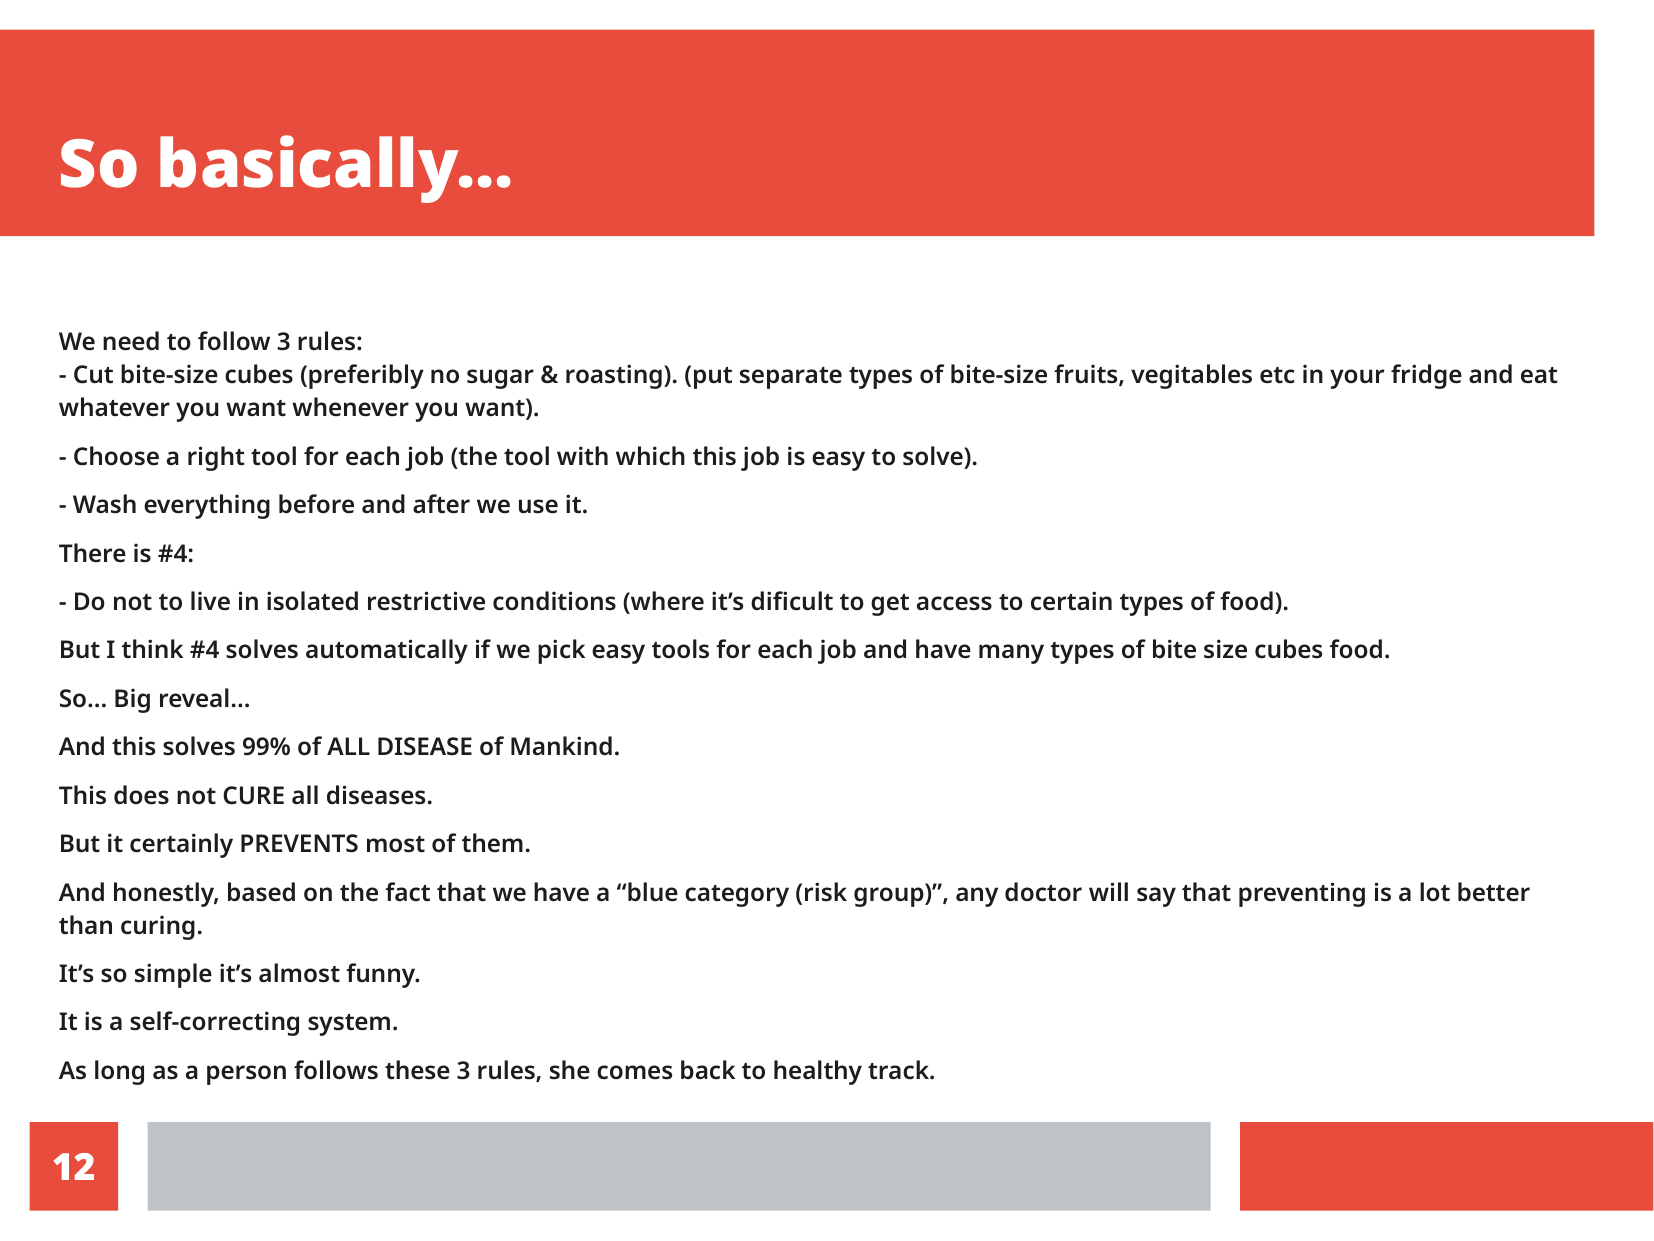

# So basically...
We need to follow 3 rules:
- Cut bite-size cubes (preferibly no sugar & roasting). (put separate types of bite-size fruits, vegitables etc in your fridge and eat whatever you want whenever you want).
- Choose a right tool for each job (the tool with which this job is easy to solve).
- Wash everything before and after we use it.
There is #4:
- Do not to live in isolated restrictive conditions (where it’s dificult to get access to certain types of food).
But I think #4 solves automatically if we pick easy tools for each job and have many types of bite size cubes food.
So… Big reveal…
And this solves 99% of ALL DISEASE of Mankind.
This does not CURE all diseases.
But it certainly PREVENTS most of them.
And honestly, based on the fact that we have a “blue category (risk group)”, any doctor will say that preventing is a lot better than curing.
It’s so simple it’s almost funny.
It is a self-correcting system.
As long as a person follows these 3 rules, she comes back to healthy track.
12